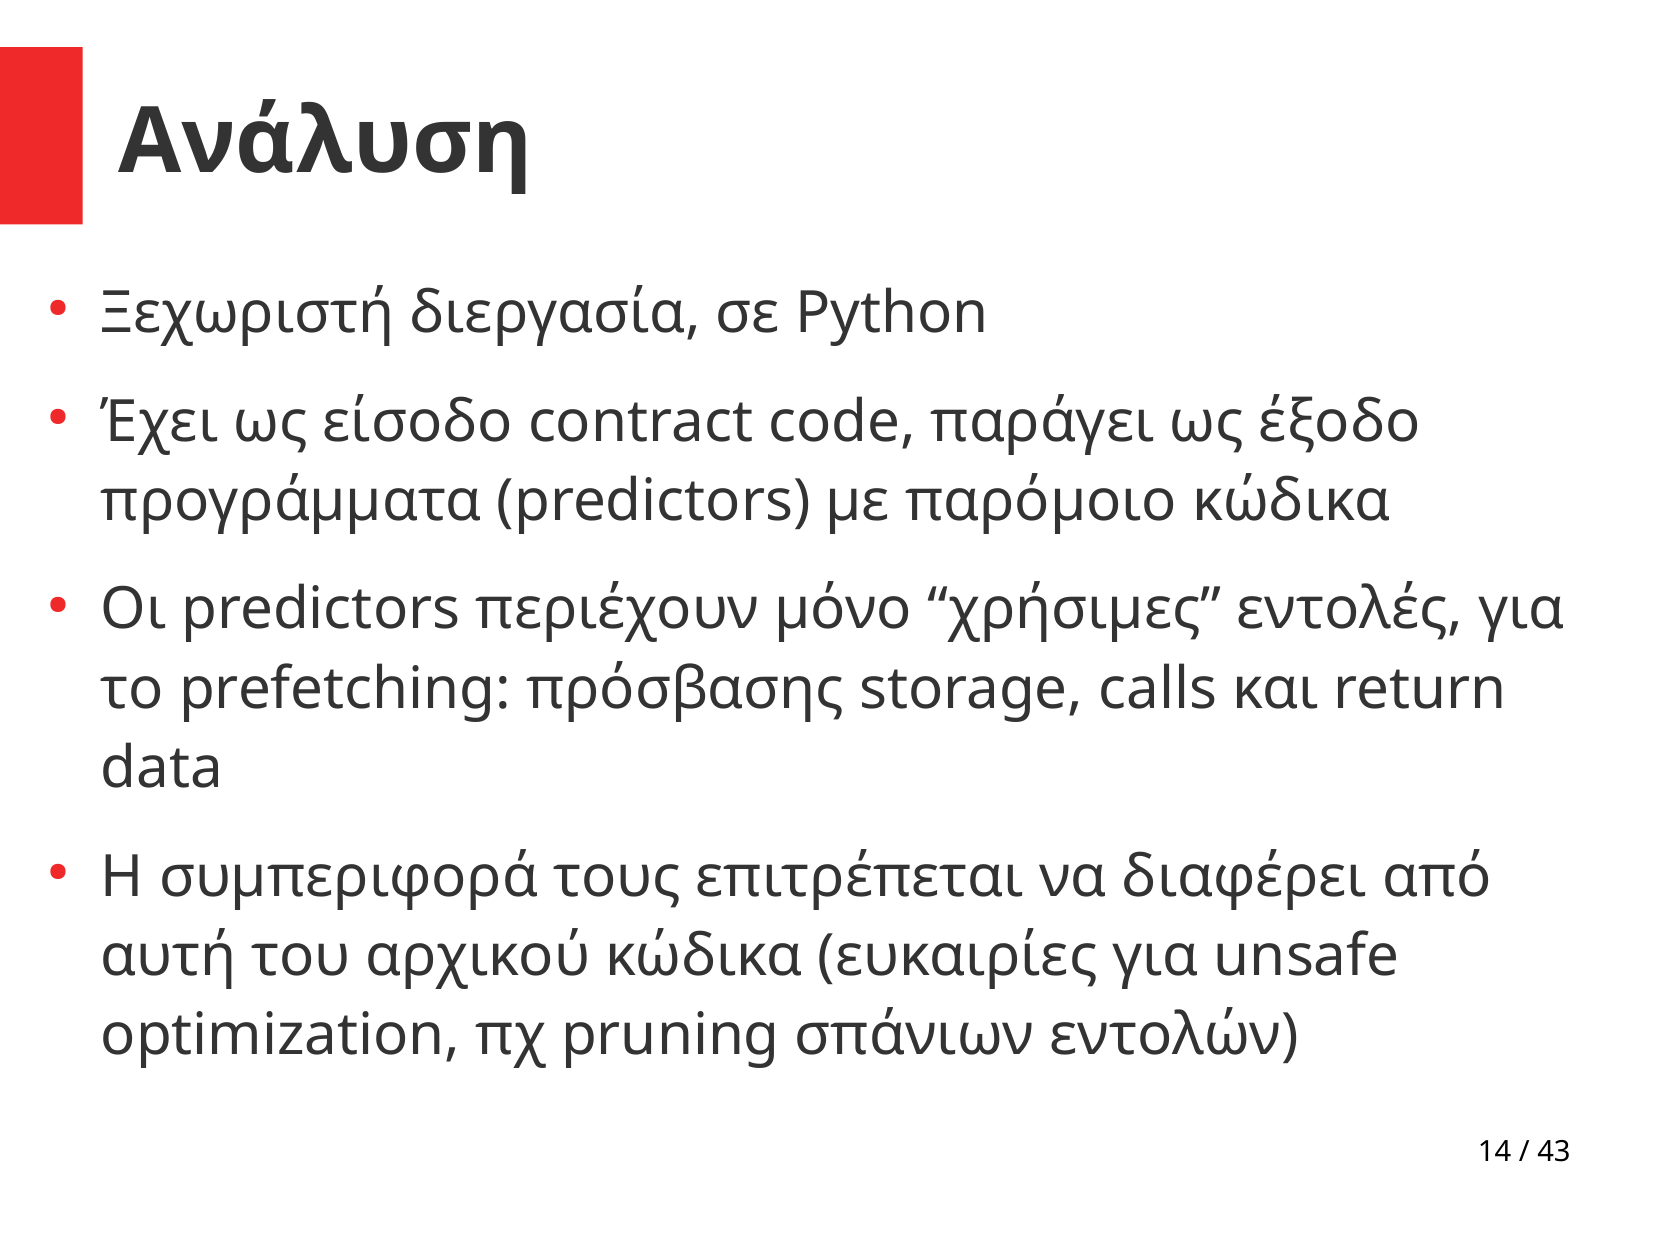

# Ανάλυση
Ξεχωριστή διεργασία, σε Python
Έχει ως είσοδο contract code, παράγει ως έξοδο προγράμματα (predictors) με παρόμοιο κώδικα
Οι predictors περιέχουν μόνο “χρήσιμες” εντολές, για το prefetching: πρόσβασης storage, calls και return data
Η συμπεριφορά τους επιτρέπεται να διαφέρει από αυτή του αρχικού κώδικα (ευκαιρίες για unsafe optimization, πχ pruning σπάνιων εντολών)
14